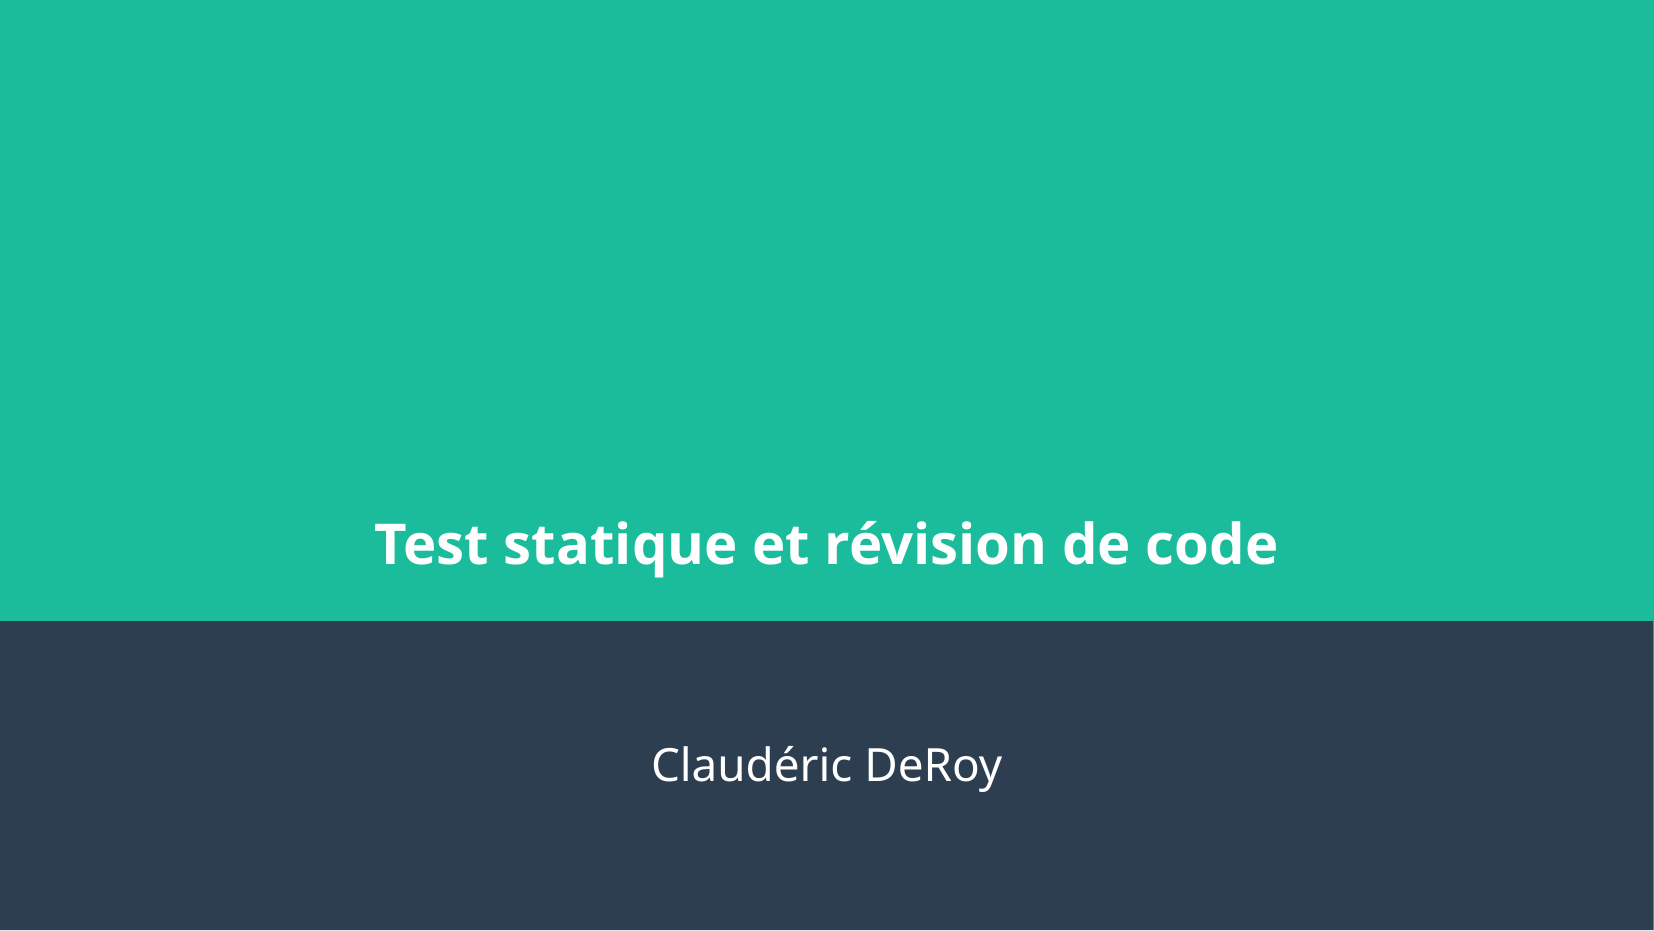

# Test statique et révision de code
Claudéric DeRoy